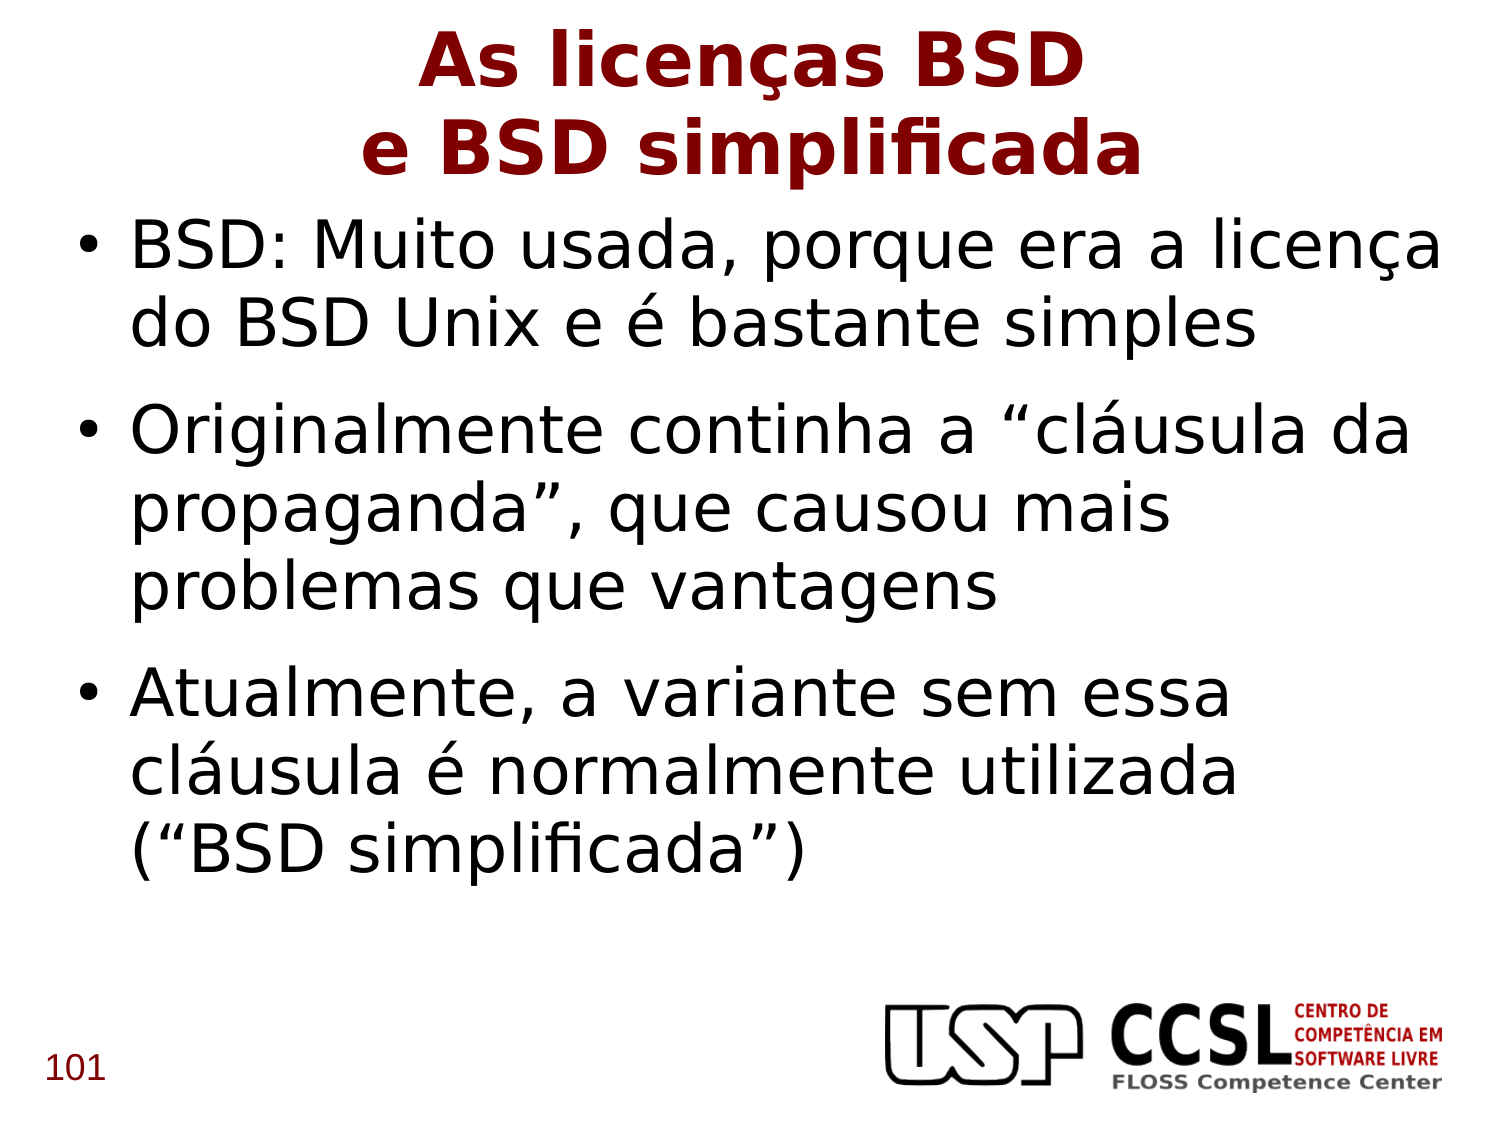

# As licenças BSD e BSD simplificada
BSD: Muito usada, porque era a licença do BSD Unix e é bastante simples
Originalmente continha a “cláusula da propaganda”, que causou mais problemas que vantagens
Atualmente, a variante sem essa cláusula é normalmente utilizada (“BSD simplificada”)